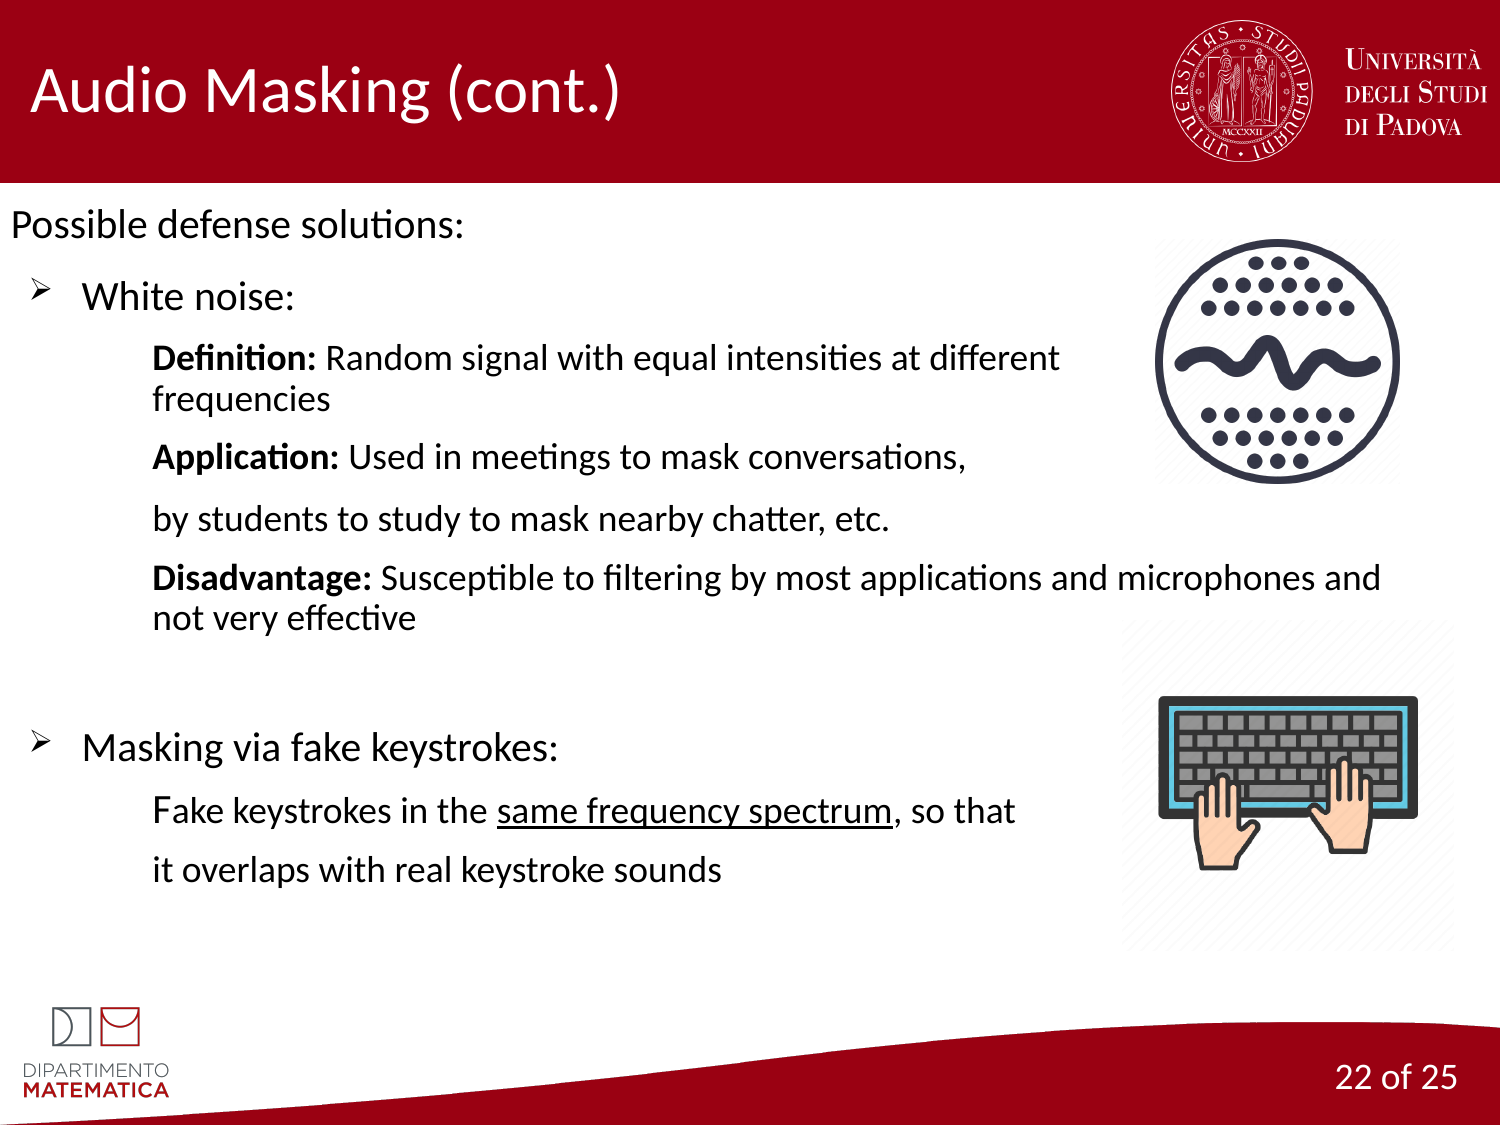

# Audio Masking (cont.)
Possible defense solutions:
White noise:
Definition: Random signal with equal intensities at different 		 frequencies
Application: Used in meetings to mask conversations,
by students to study to mask nearby chatter, etc.
Disadvantage: Susceptible to filtering by most applications and microphones and not very effective
Masking via fake keystrokes:
Fake keystrokes in the same frequency spectrum, so that
it overlaps with real keystroke sounds
 of 25